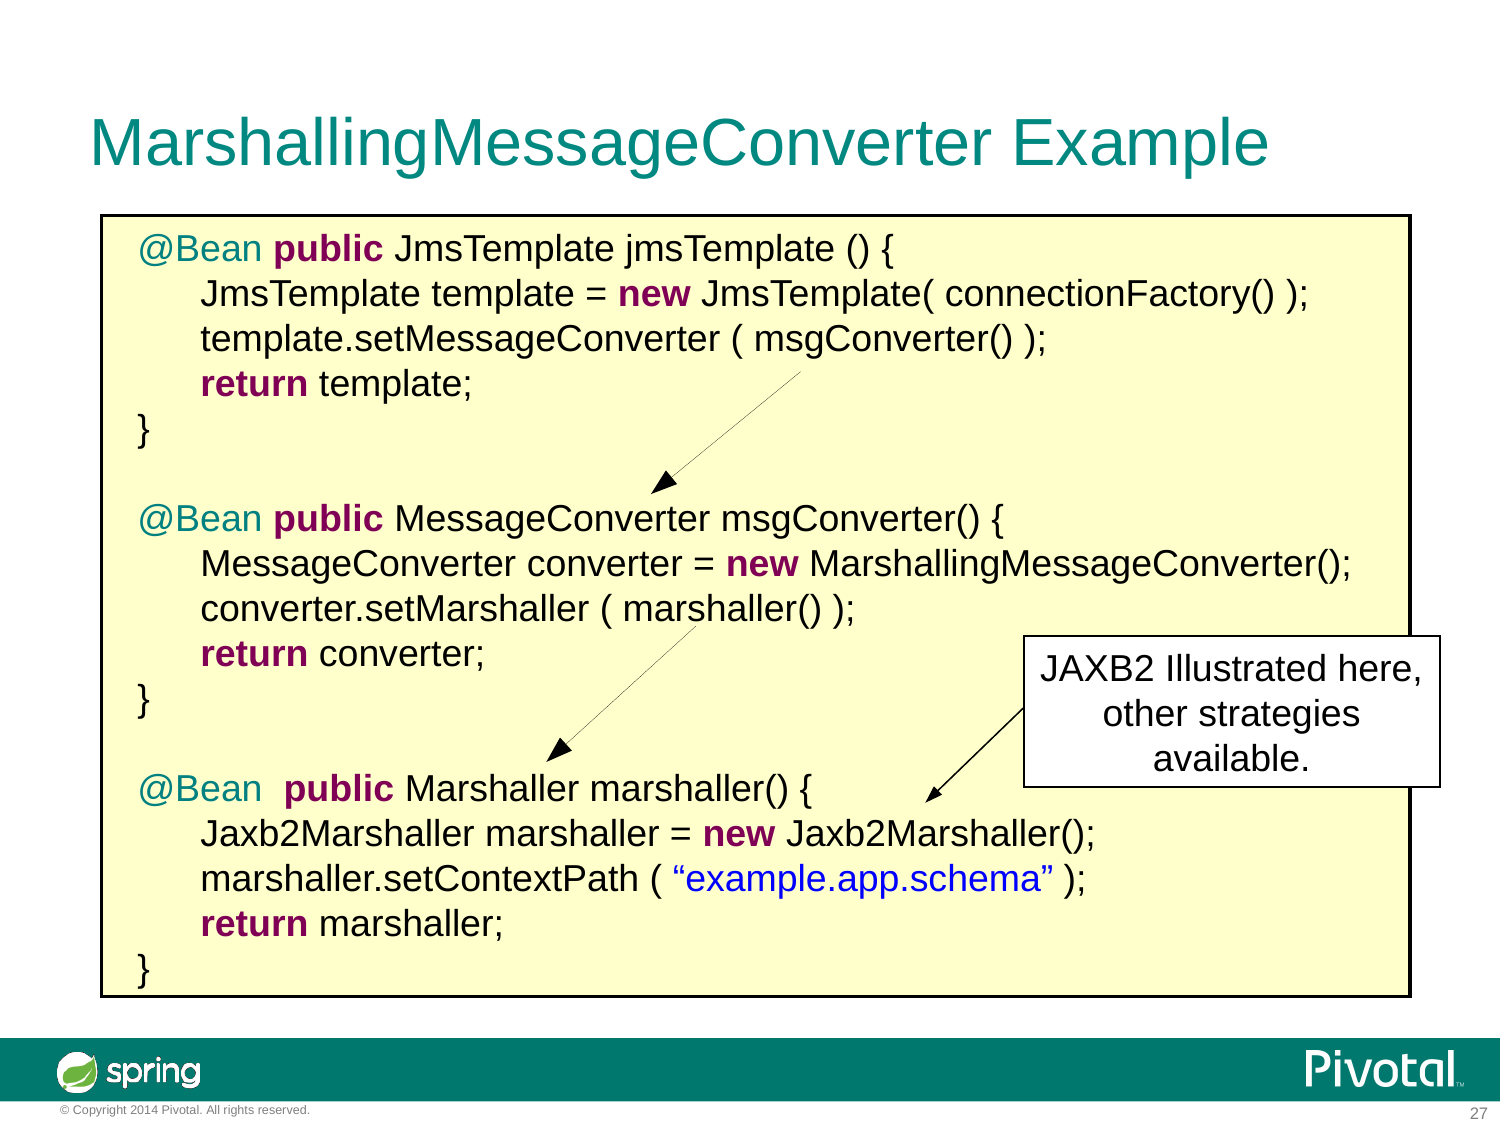

# MarshallingMessageConverter Example
 @Bean public JmsTemplate jmsTemplate () {
 JmsTemplate template = new JmsTemplate( connectionFactory() );
 template.setMessageConverter ( msgConverter() );
 return template;
 }
 @Bean public MessageConverter msgConverter() {
 MessageConverter converter = new MarshallingMessageConverter();
 converter.setMarshaller ( marshaller() );
 return converter;
 }
 @Bean  public Marshaller marshaller() {
 Jaxb2Marshaller marshaller = new Jaxb2Marshaller();
 marshaller.setContextPath ( “example.app.schema” );
 return marshaller;
 }
JAXB2 Illustrated here, other strategies available.